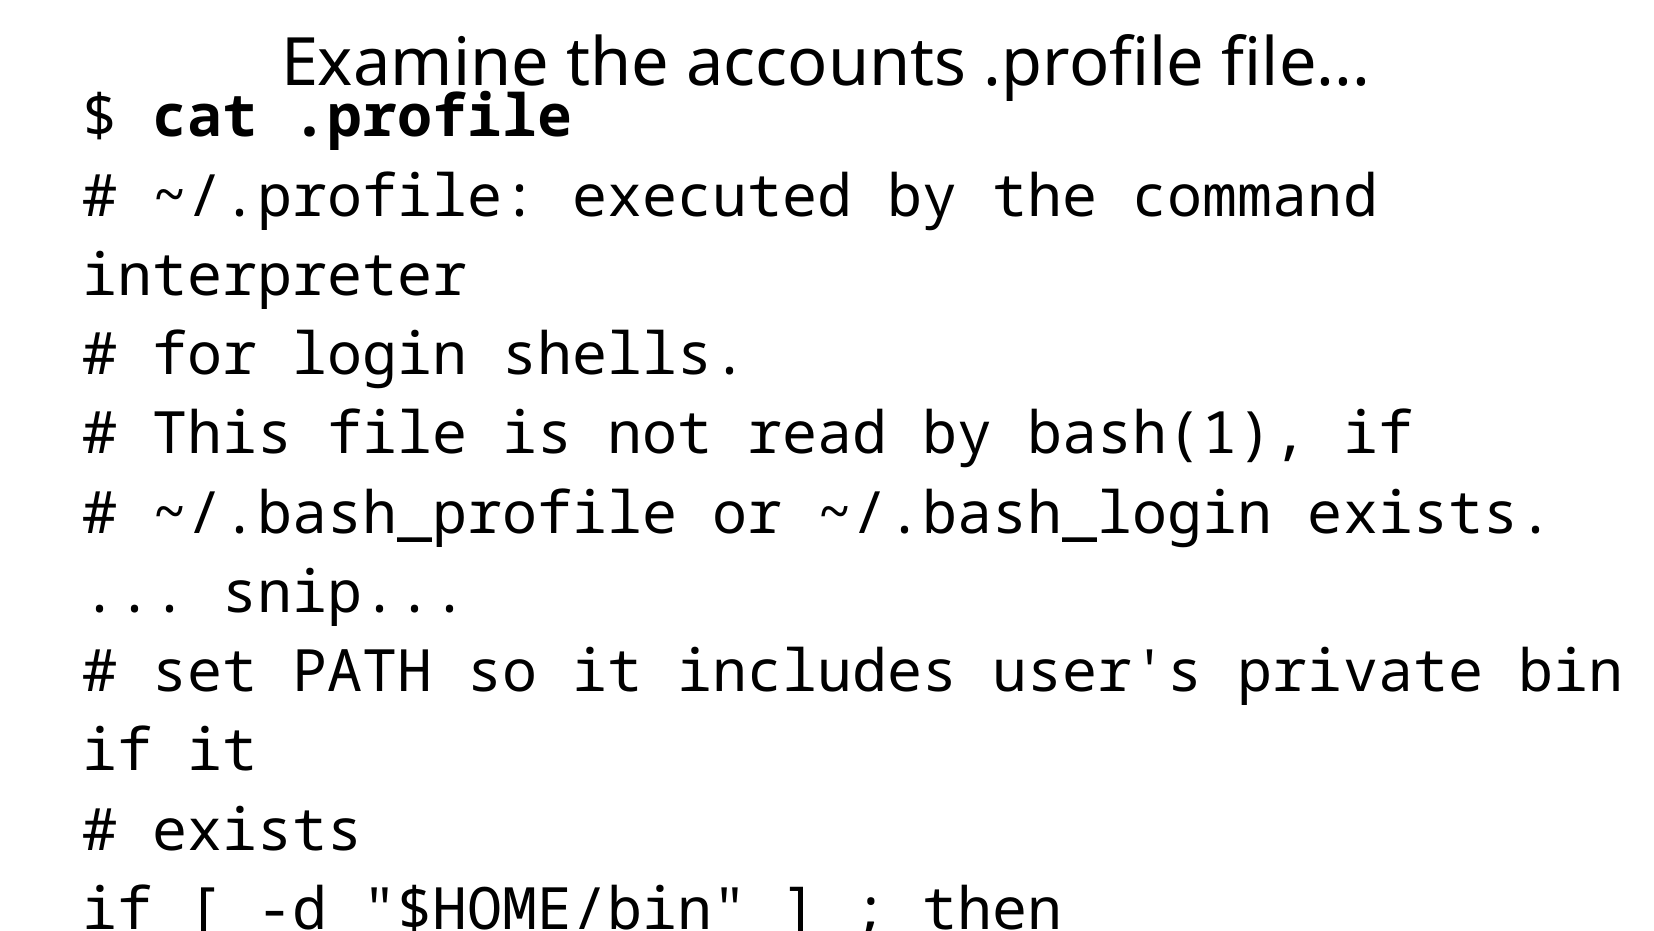

$ cd ~/
$ cat .profile
# ~/.profile: executed by the command interpreter
# for login shells.
# This file is not read by bash(1), if
# ~/.bash_profile or ~/.bash_login exists.
... snip...
# set PATH so it includes user's private bin if it
# exists
if [ -d "$HOME/bin" ] ; then
 PATH="$HOME/bin:$PATH"
fi
# Examine the accounts .profile file...